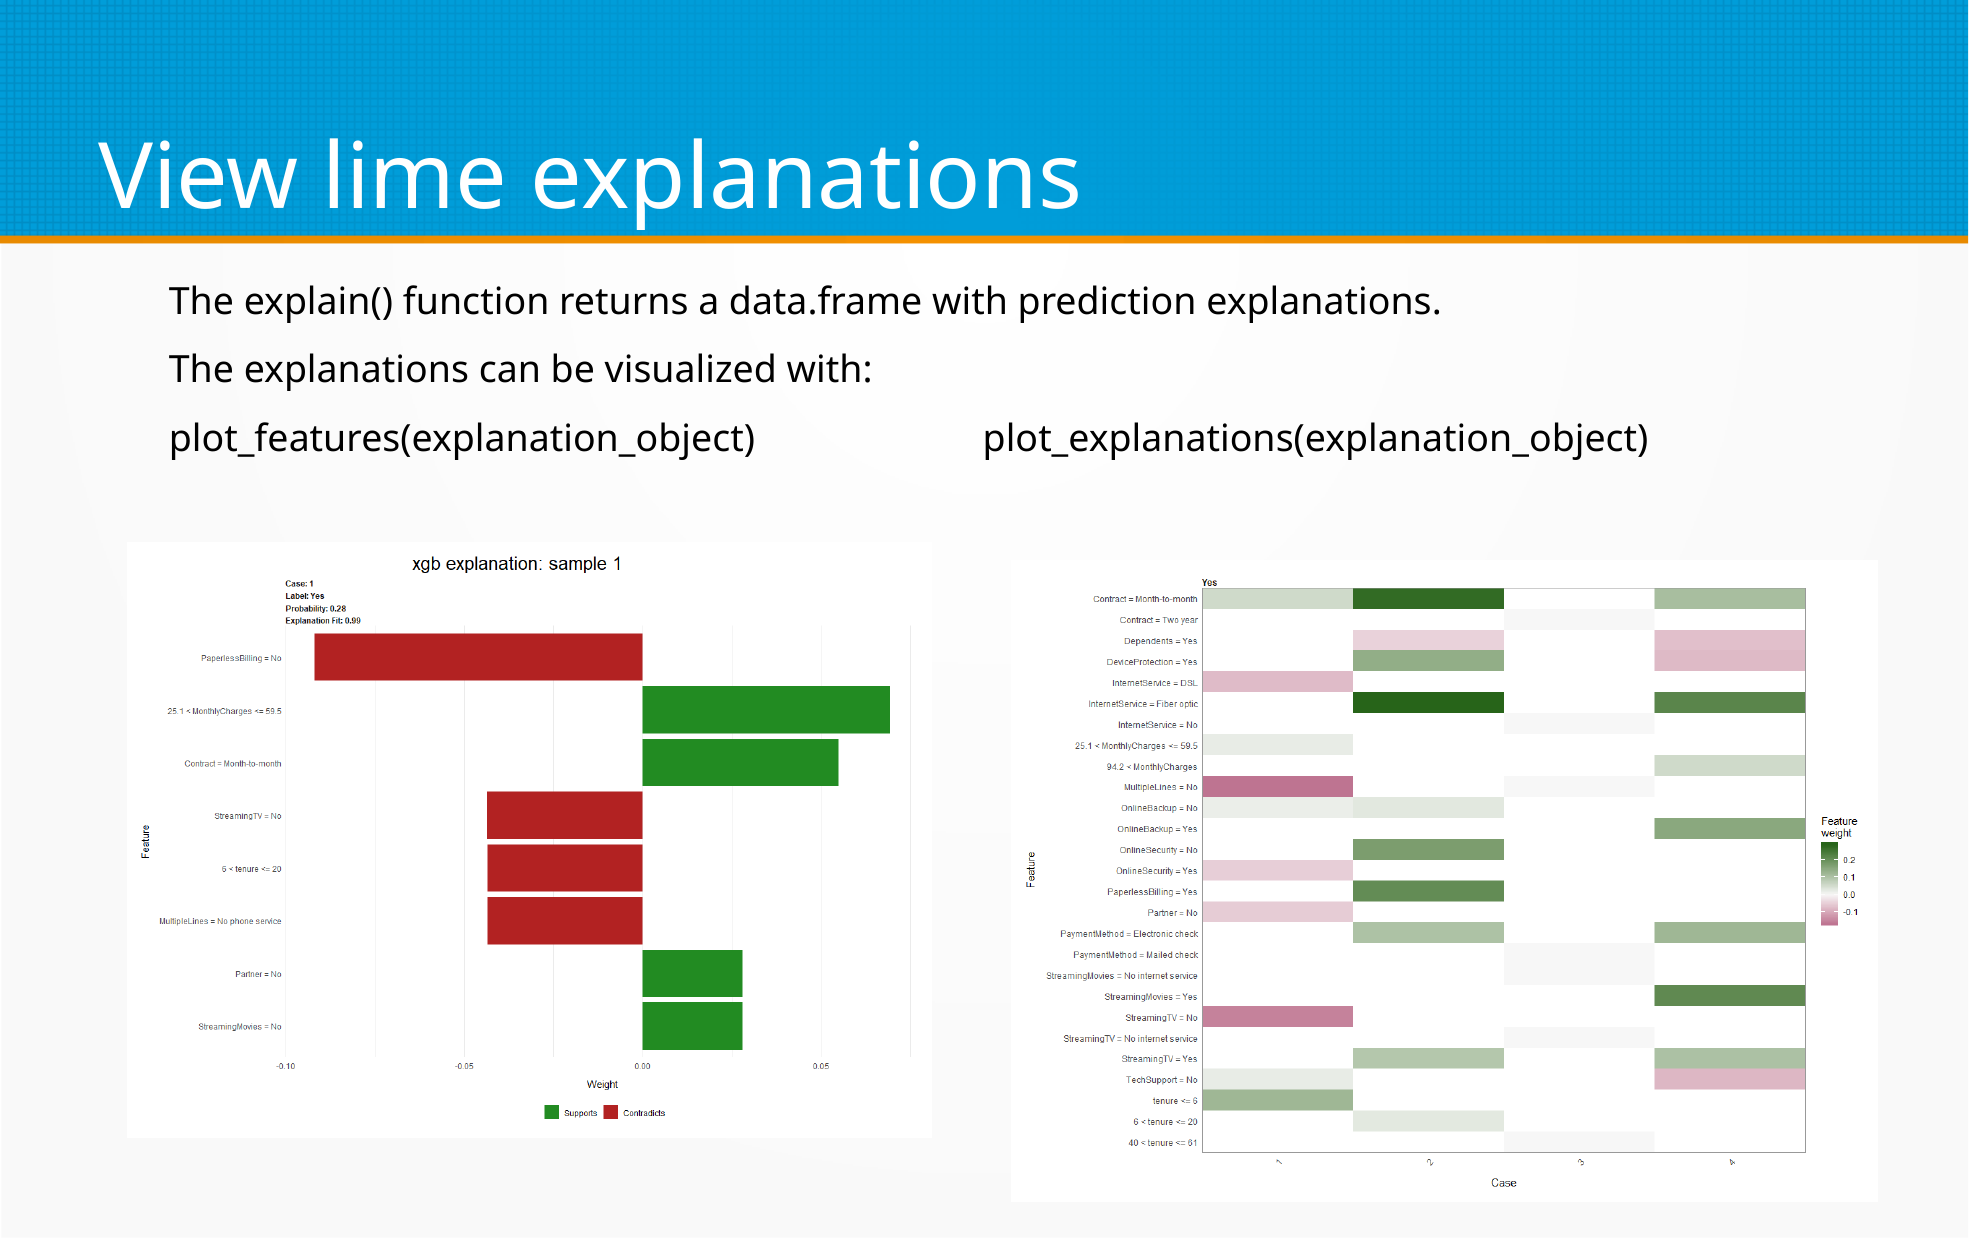

View lime explanations
The explain() function returns a data.frame with prediction explanations.
The explanations can be visualized with:
plot_features(explanation_object)	 plot_explanations(explanation_object)